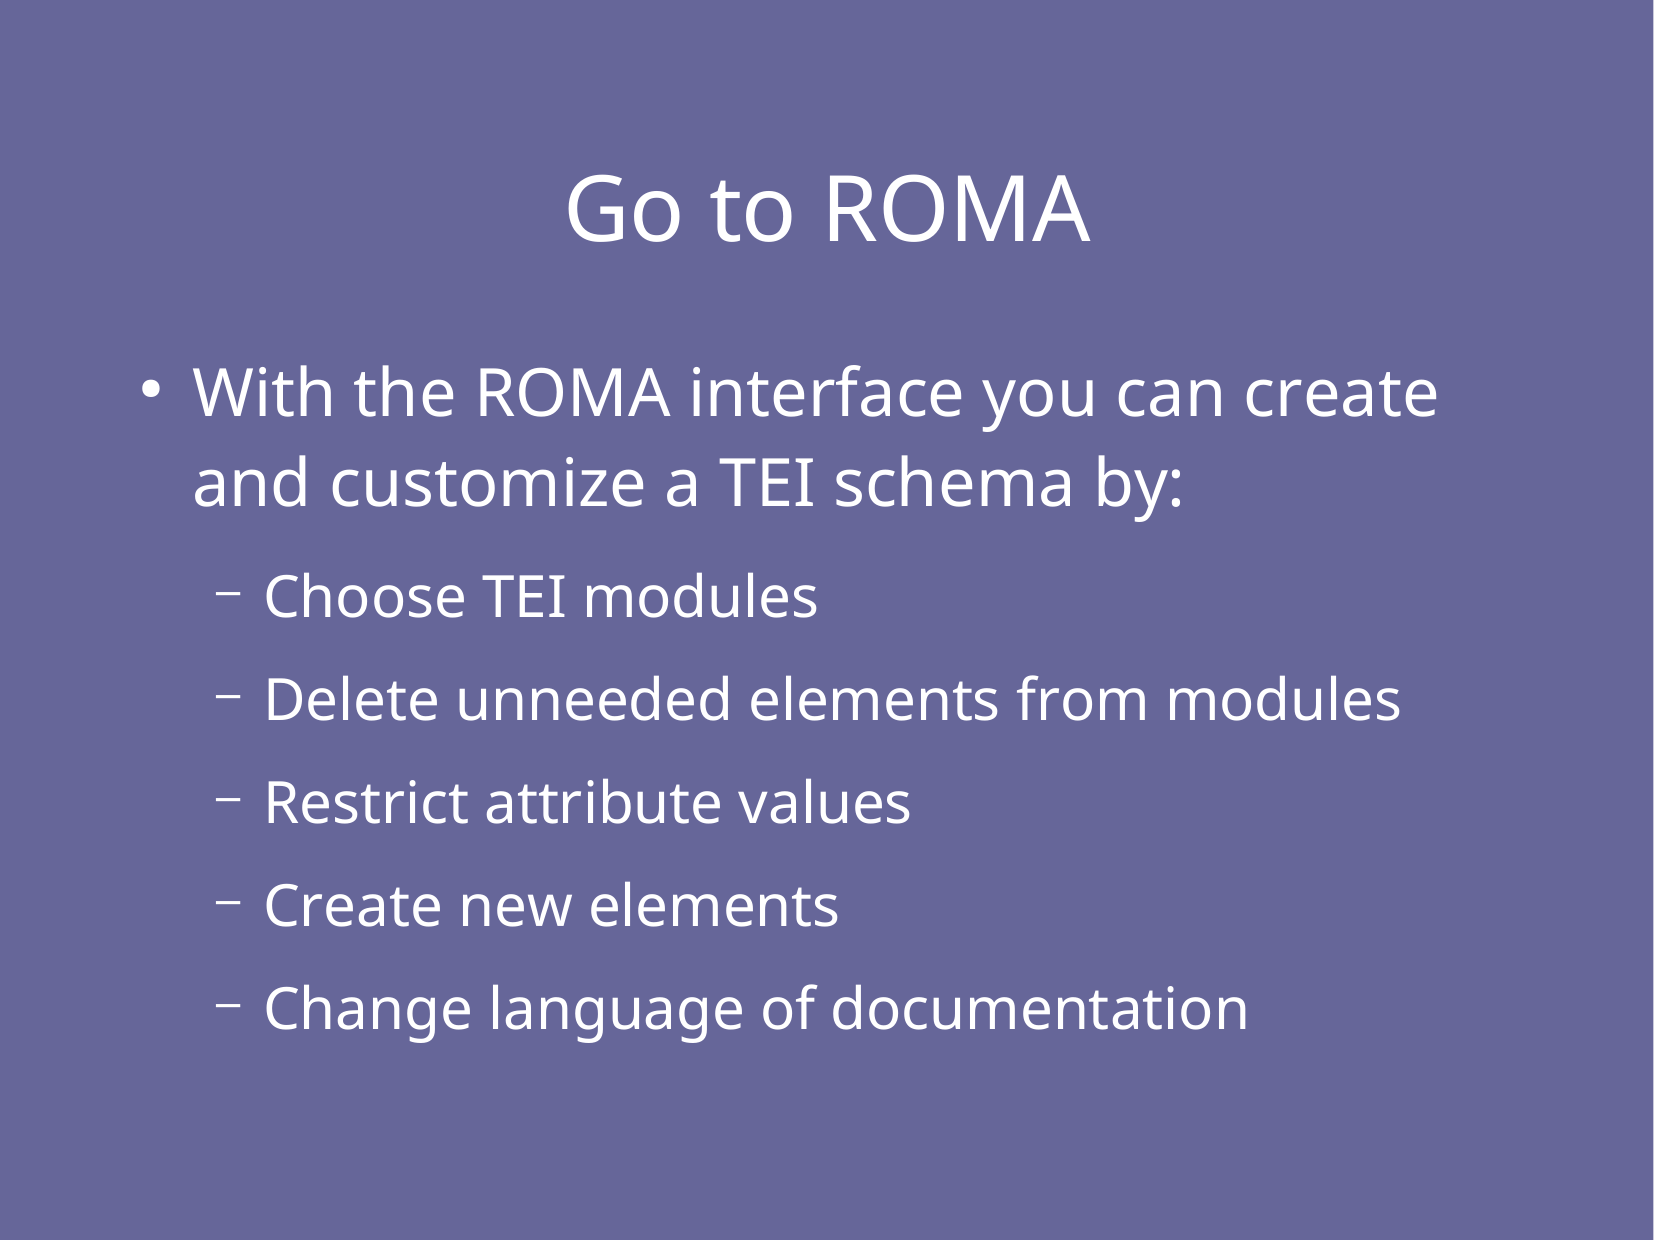

# Go to ROMA
With the ROMA interface you can create and customize a TEI schema by:
Choose TEI modules
Delete unneeded elements from modules
Restrict attribute values
Create new elements
Change language of documentation